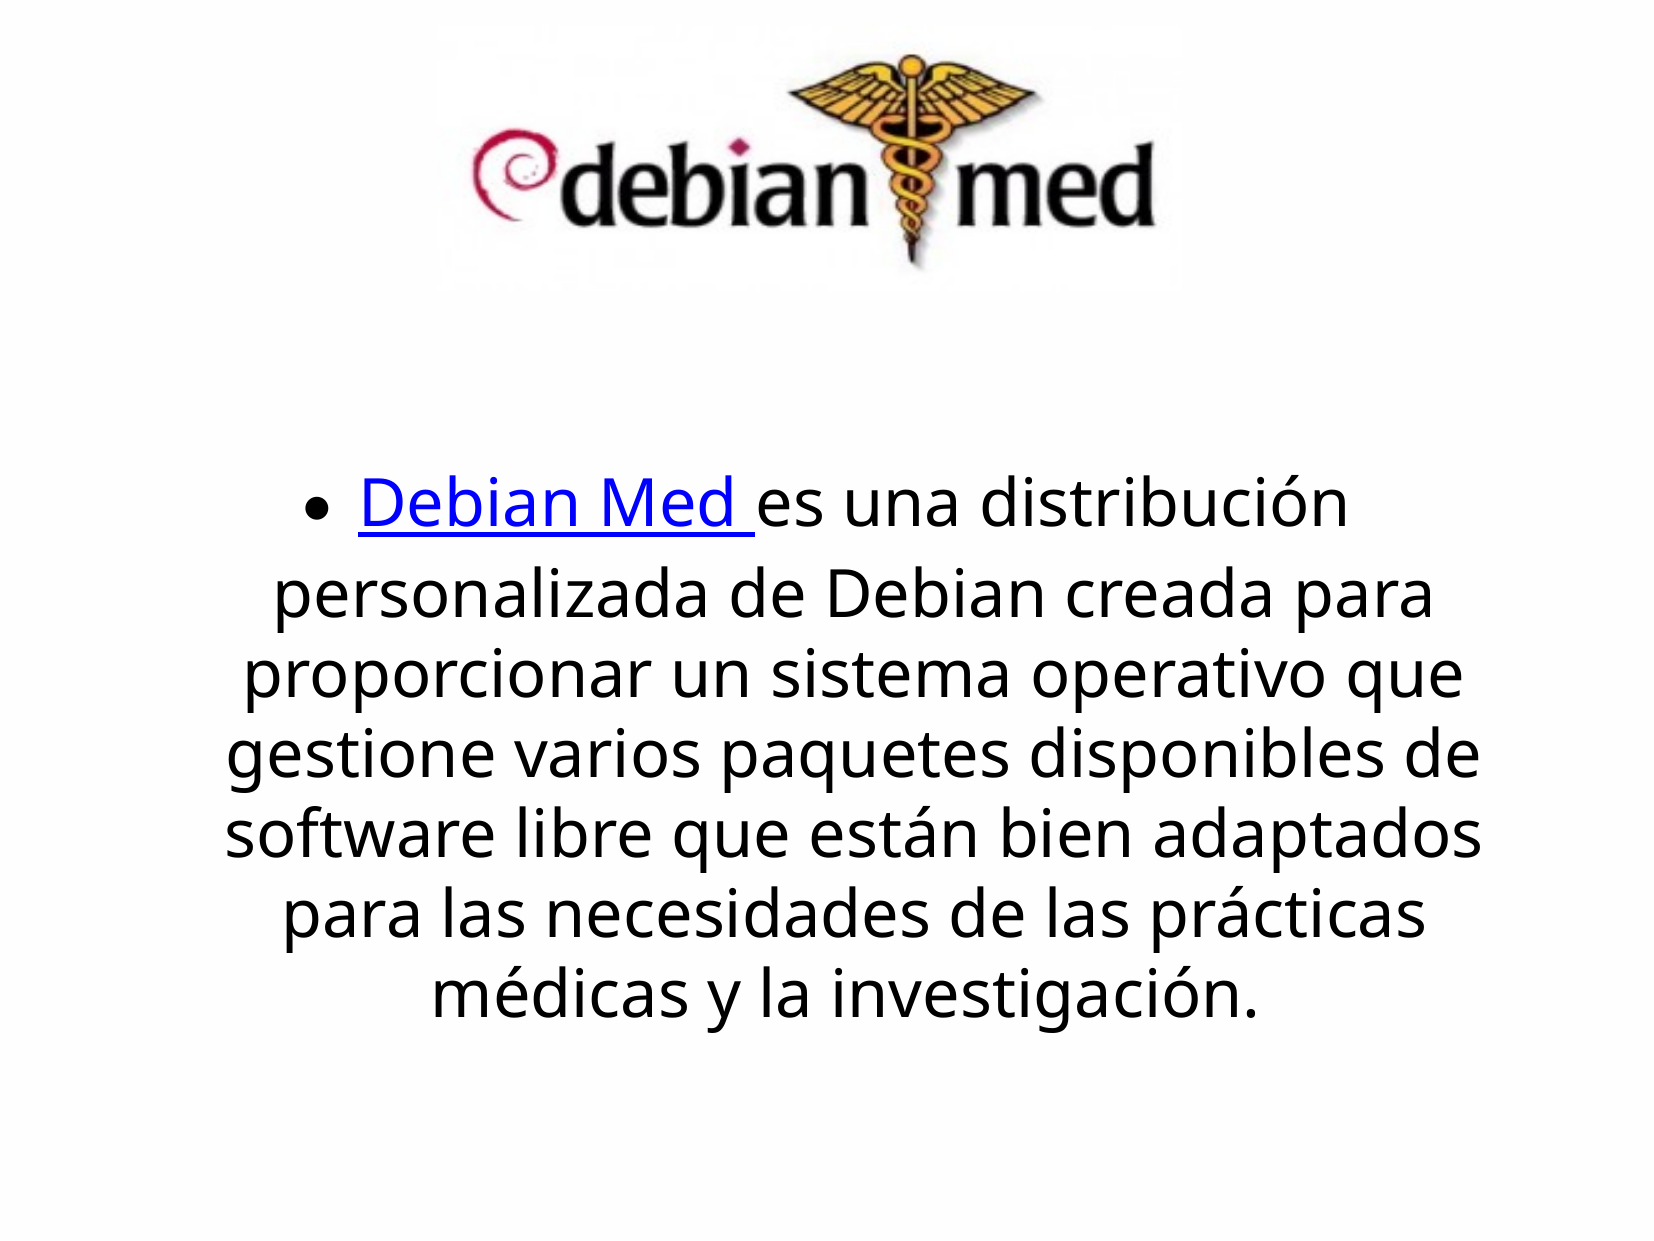

# Debian Med es una distribución personalizada de Debian creada para proporcionar un sistema operativo que gestione varios paquetes disponibles de software libre que están bien adaptados para las necesidades de las prácticas médicas y la investigación.